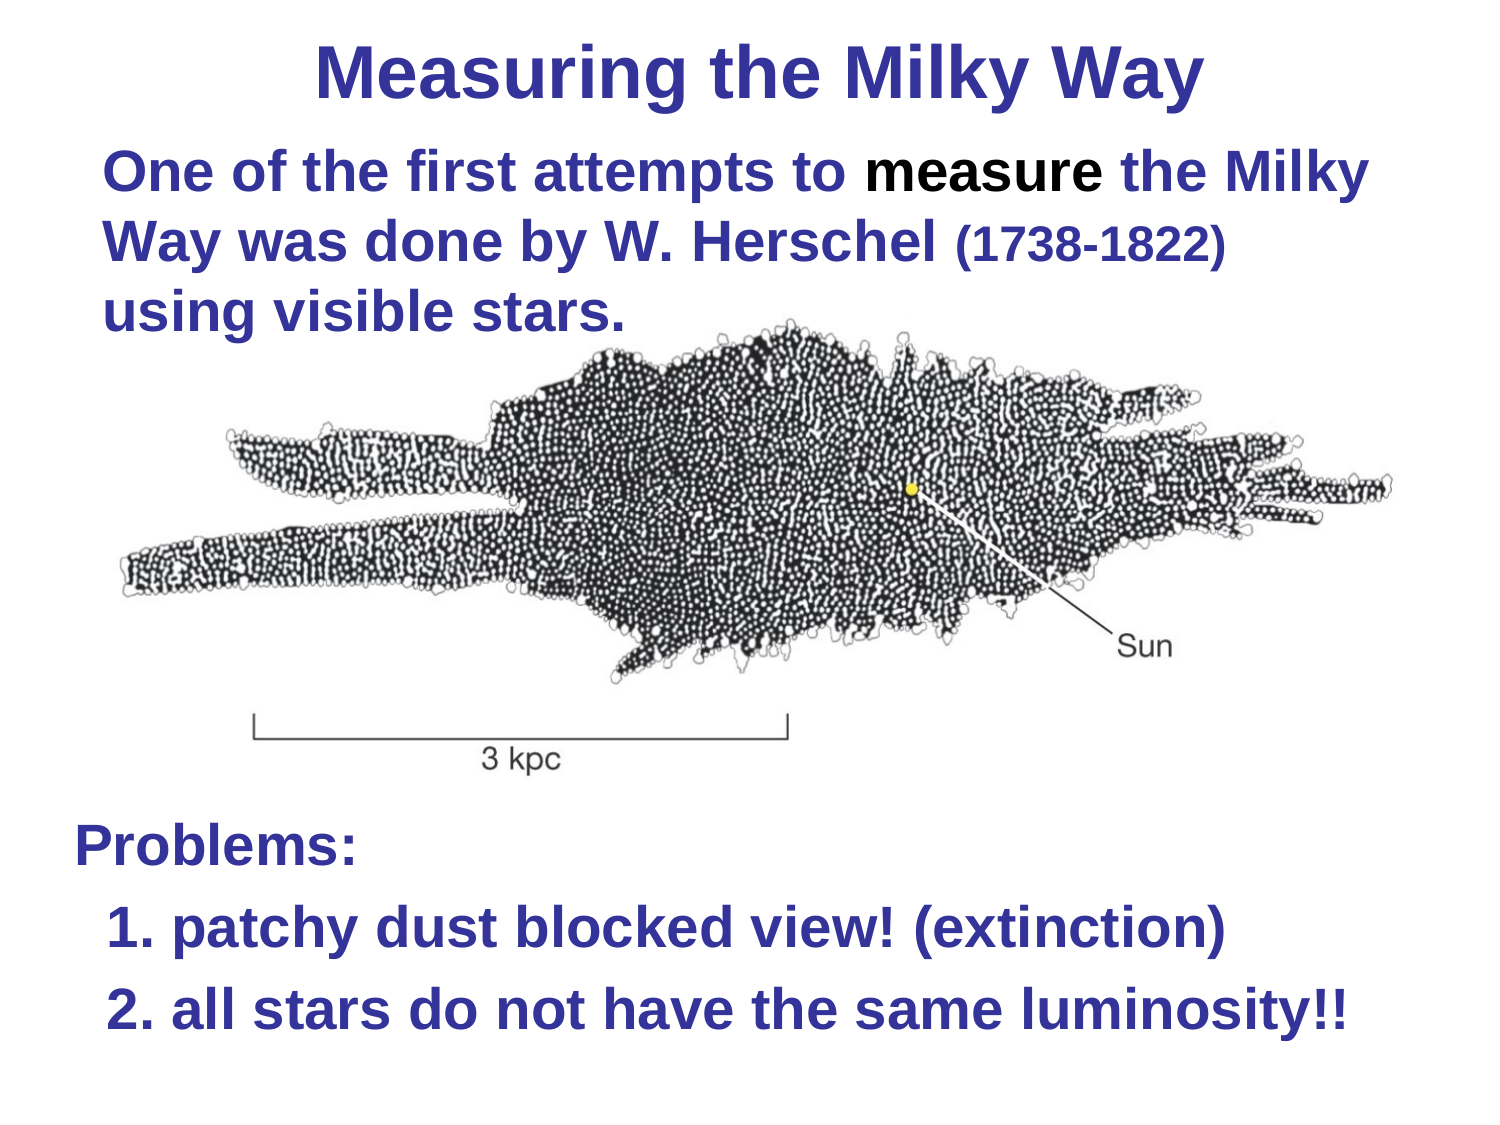

# Measuring the Milky Way
One of the first attempts to measure the Milky Way was done by W. Herschel (1738-1822) using visible stars.
Problems:
 1. patchy dust blocked view! (extinction)‏
 2. all stars do not have the same luminosity!!